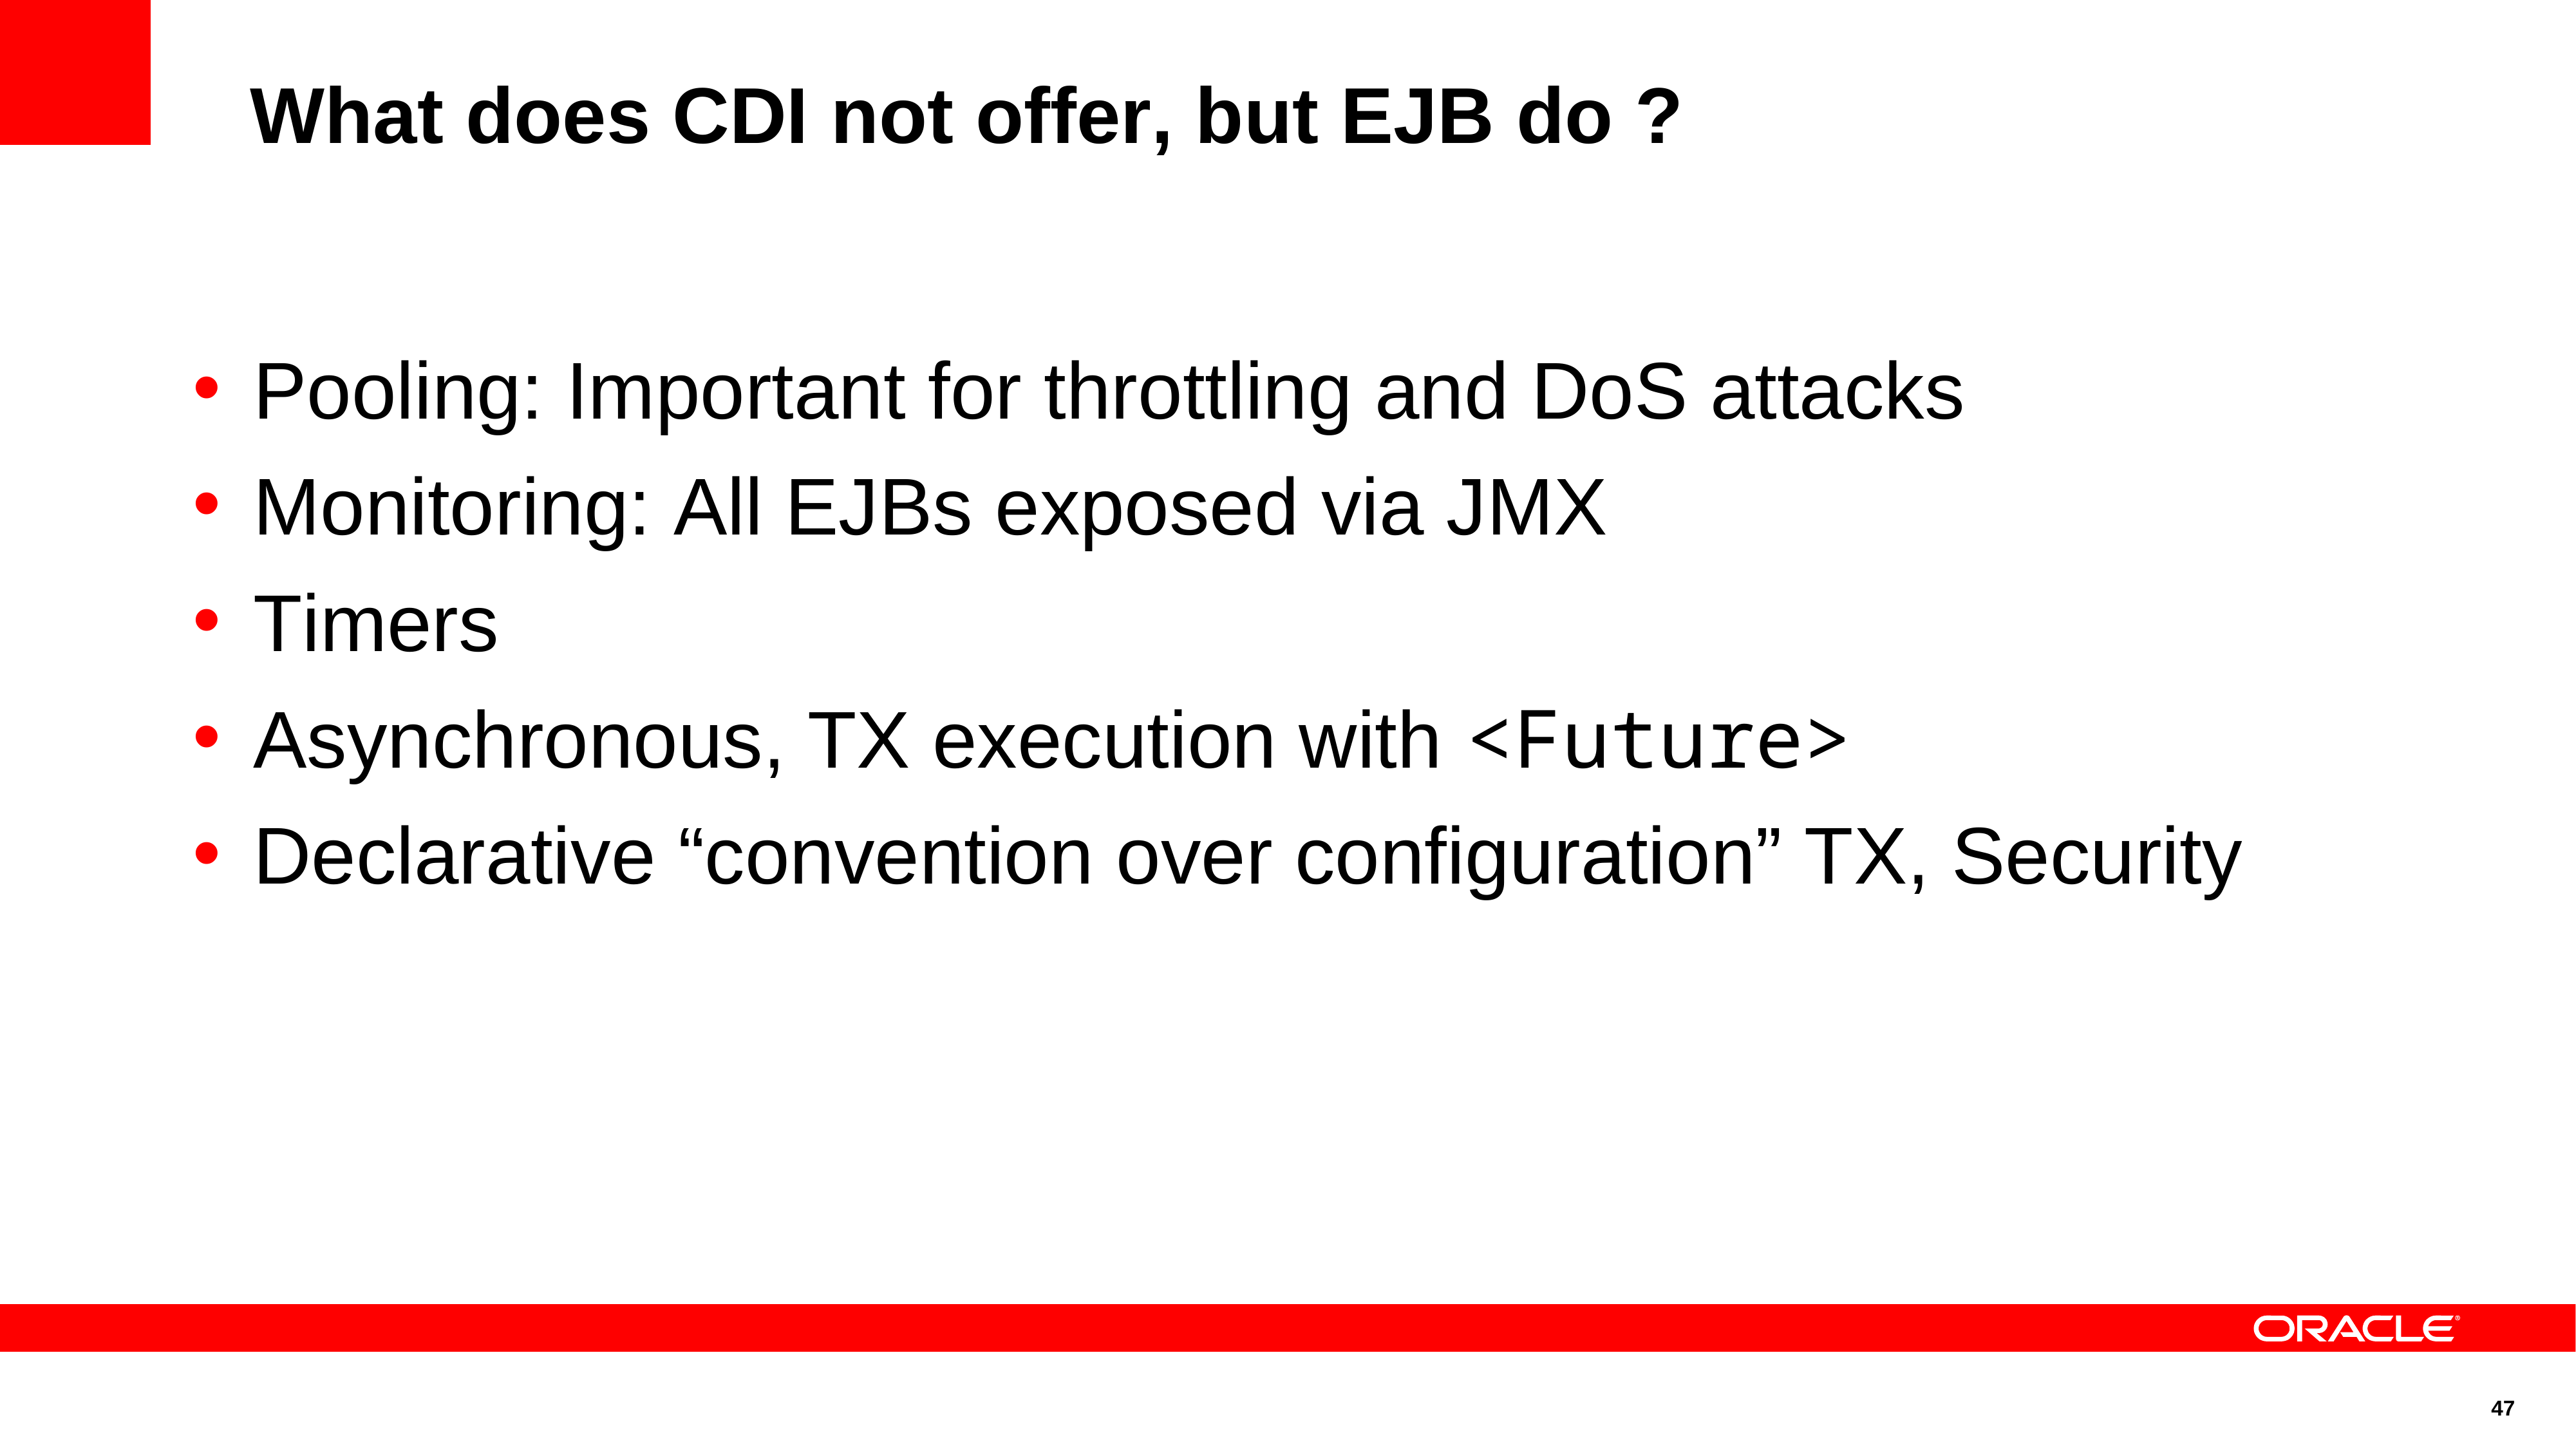

# What does CDI not offer, but EJB do ?
Pooling: Important for throttling and DoS attacks
Monitoring: All EJBs exposed via JMX
Timers
Asynchronous, TX execution with <Future>
Declarative “convention over configuration” TX, Security